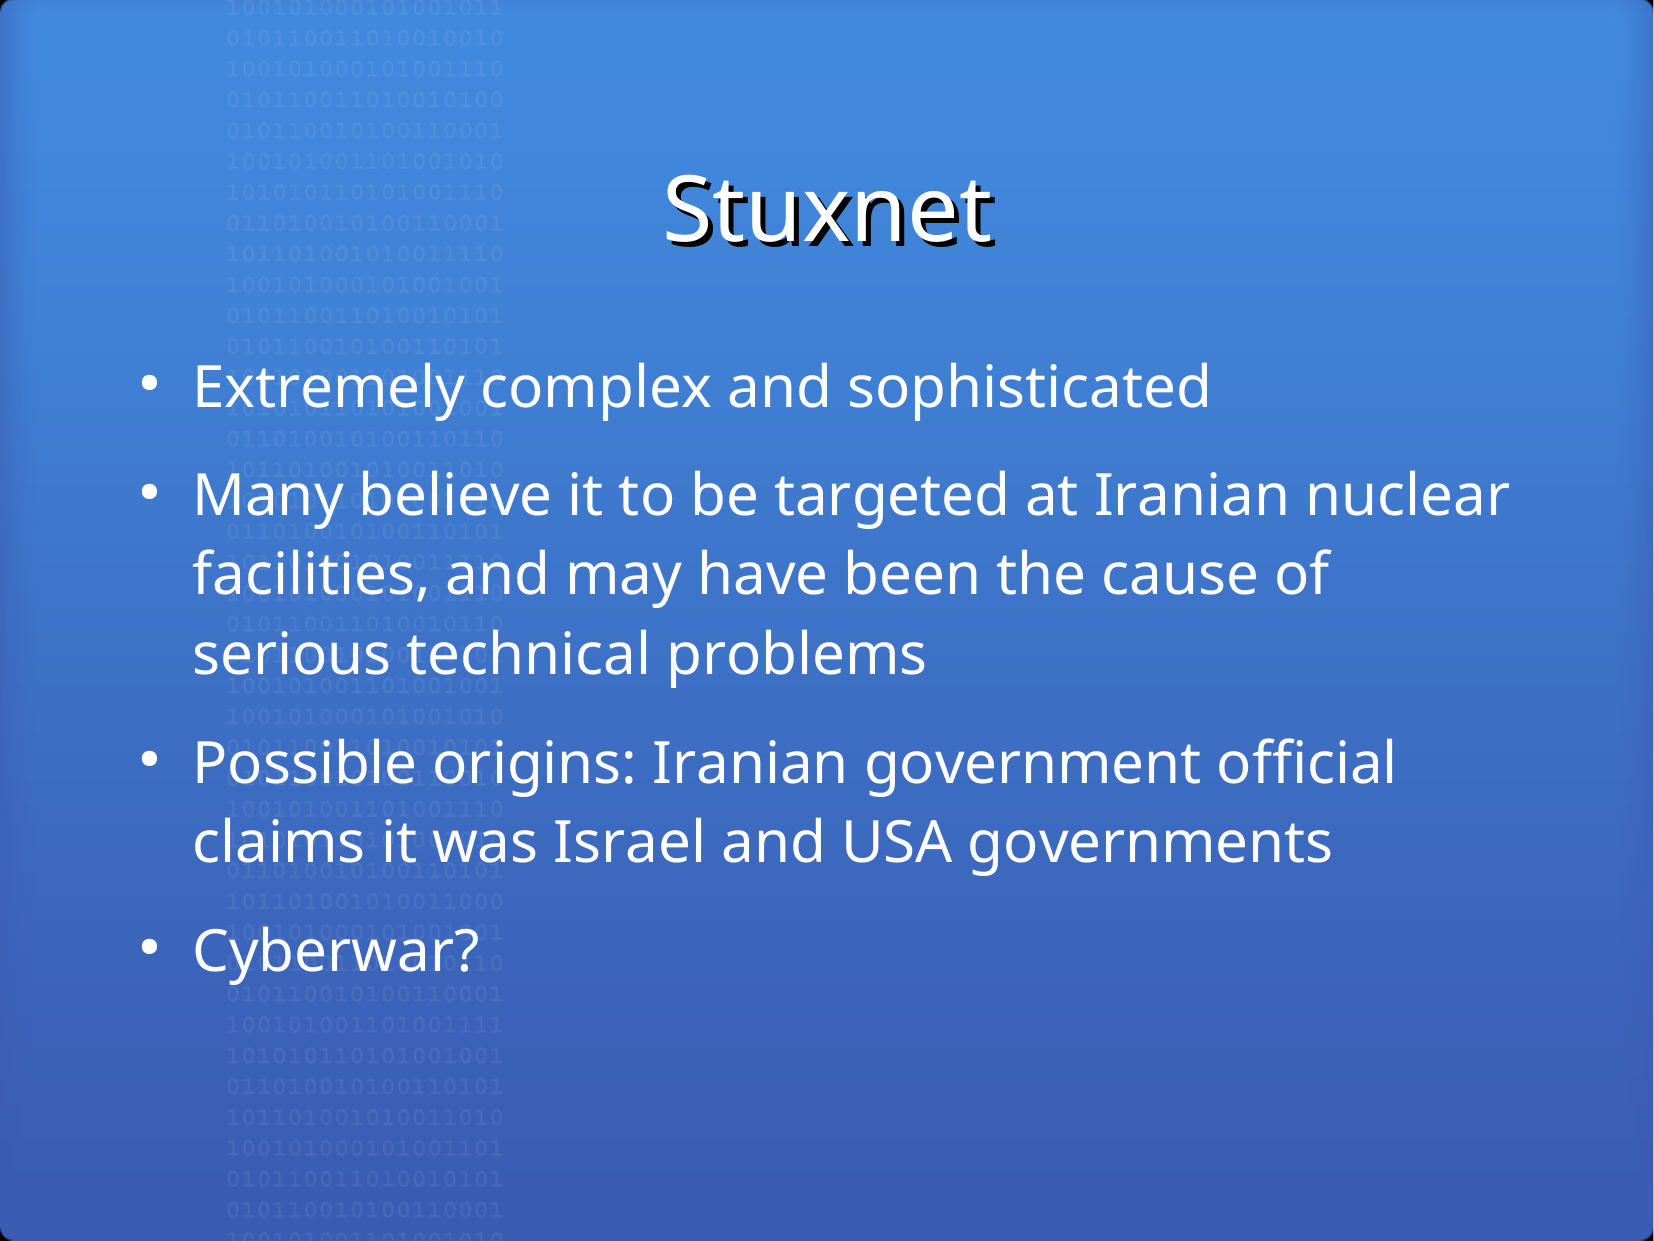

# Stuxnet
Extremely complex and sophisticated
Many believe it to be targeted at Iranian nuclear facilities, and may have been the cause of serious technical problems
Possible origins: Iranian government official claims it was Israel and USA governments
Cyberwar?